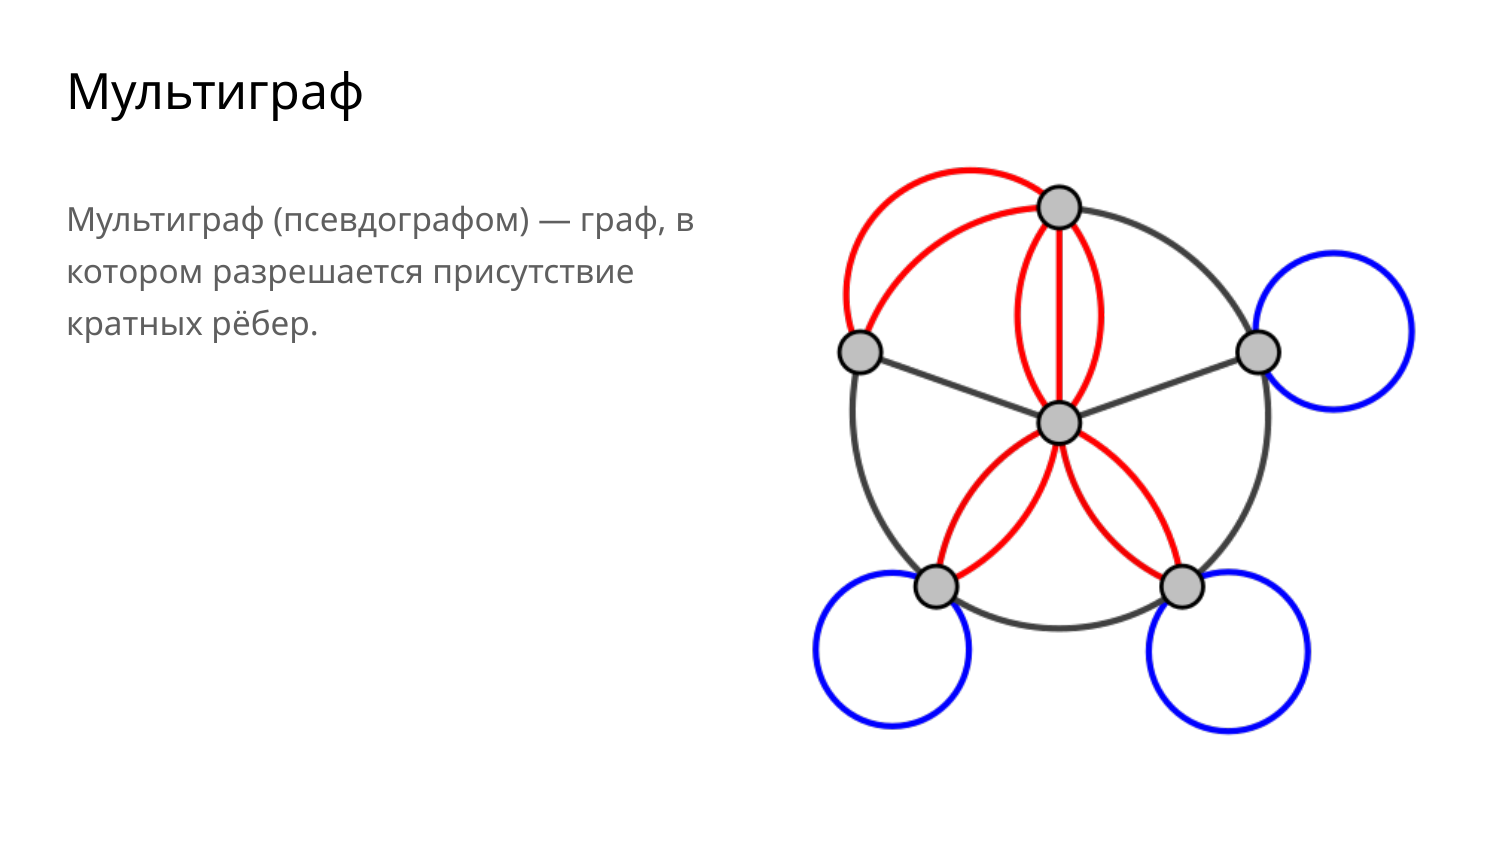

# Мультиграф
Мультиграф (псевдографом) — граф, в котором разрешается присутствие кратных рёбер.